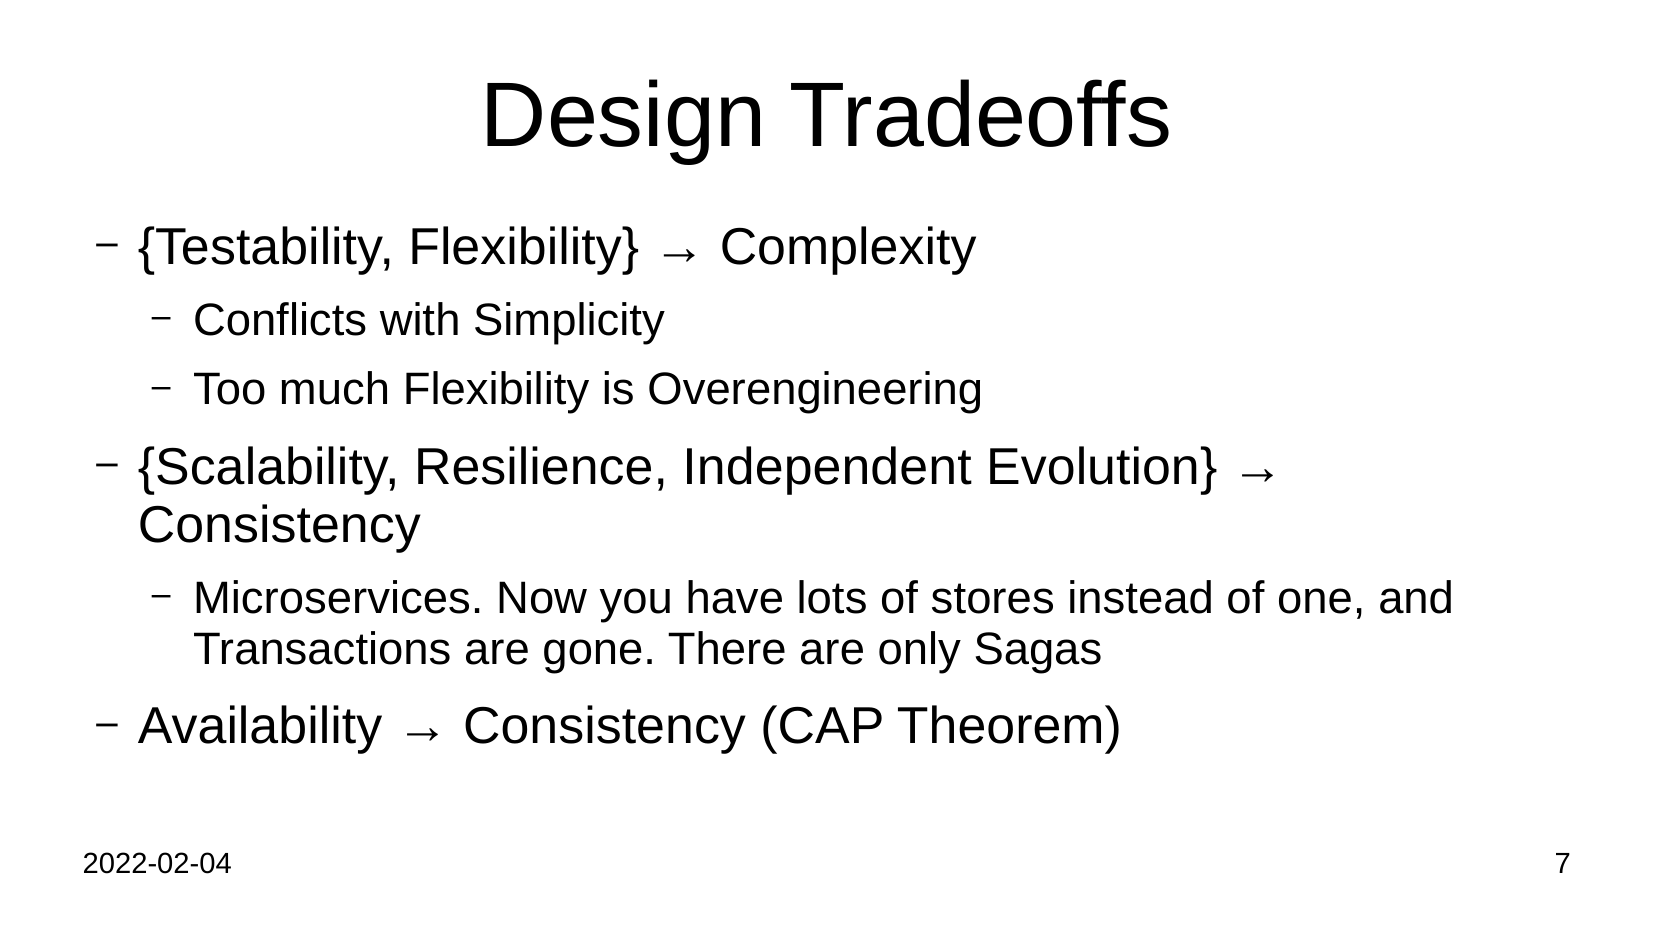

# Design Tradeoffs
{Testability, Flexibility} → Complexity
Conflicts with Simplicity
Too much Flexibility is Overengineering
{Scalability, Resilience, Independent Evolution} → Consistency
Microservices. Now you have lots of stores instead of one, and Transactions are gone. There are only Sagas
Availability → Consistency (CAP Theorem)
2022-02-04
7